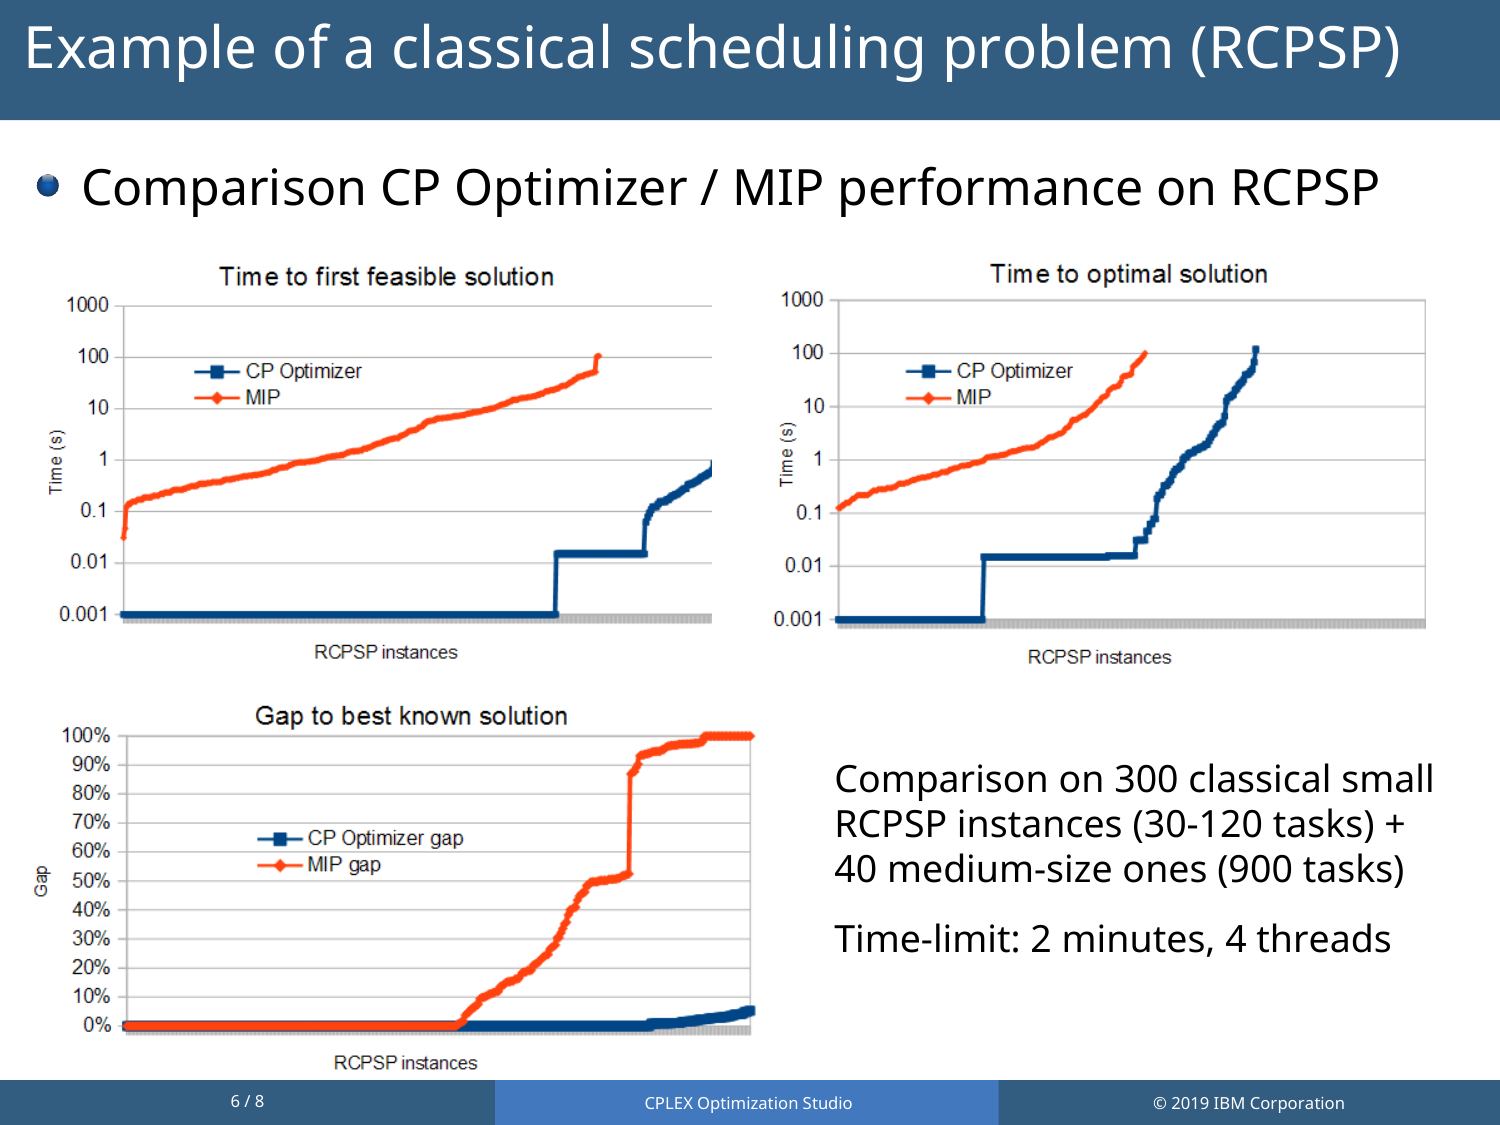

# Example of a classical scheduling problem (RCPSP)
Comparison CP Optimizer / MIP performance on RCPSP
Comparison on 300 classical small
RCPSP instances (30-120 tasks) +
40 medium-size ones (900 tasks)
Time-limit: 2 minutes, 4 threads